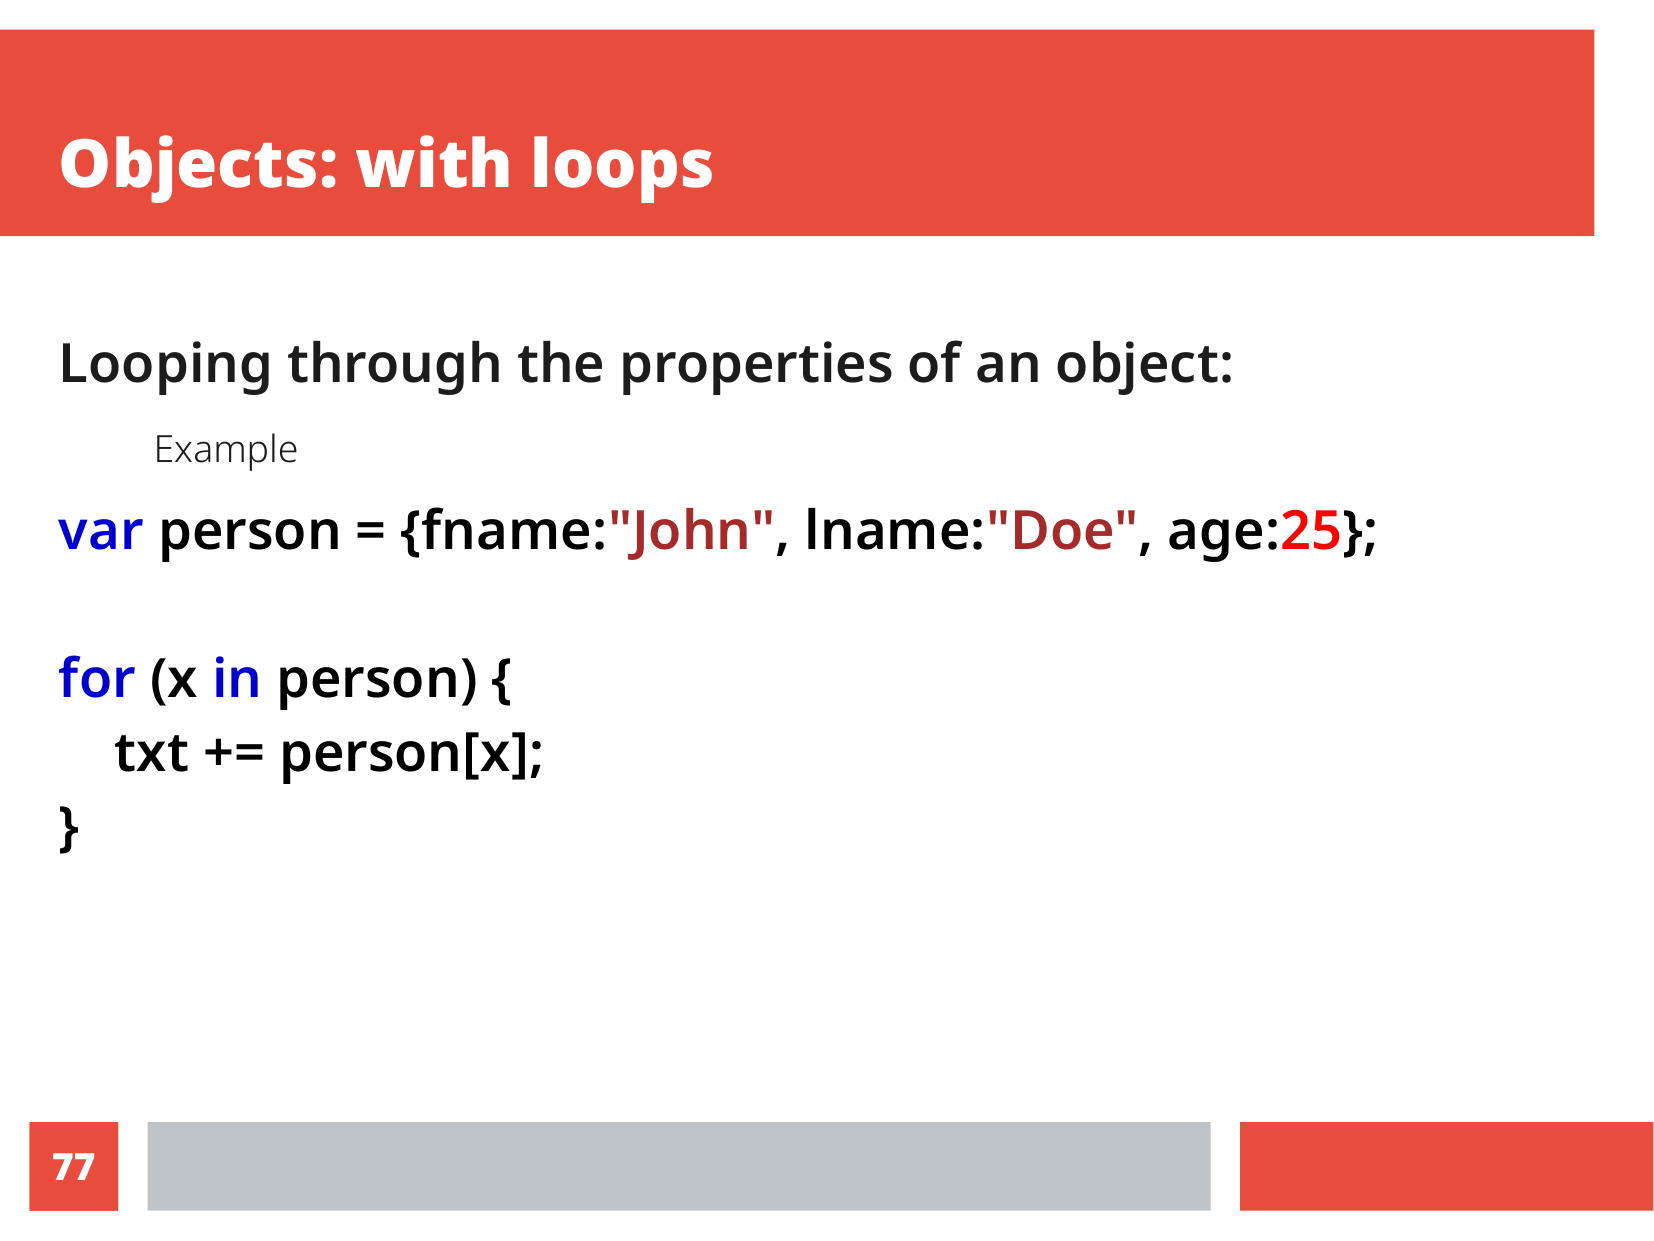

# Objects: with loops
Looping through the properties of an object:
Example
var person = {fname:"John", lname:"Doe", age:25};
for (x in person) {
    txt += person[x];
}
77